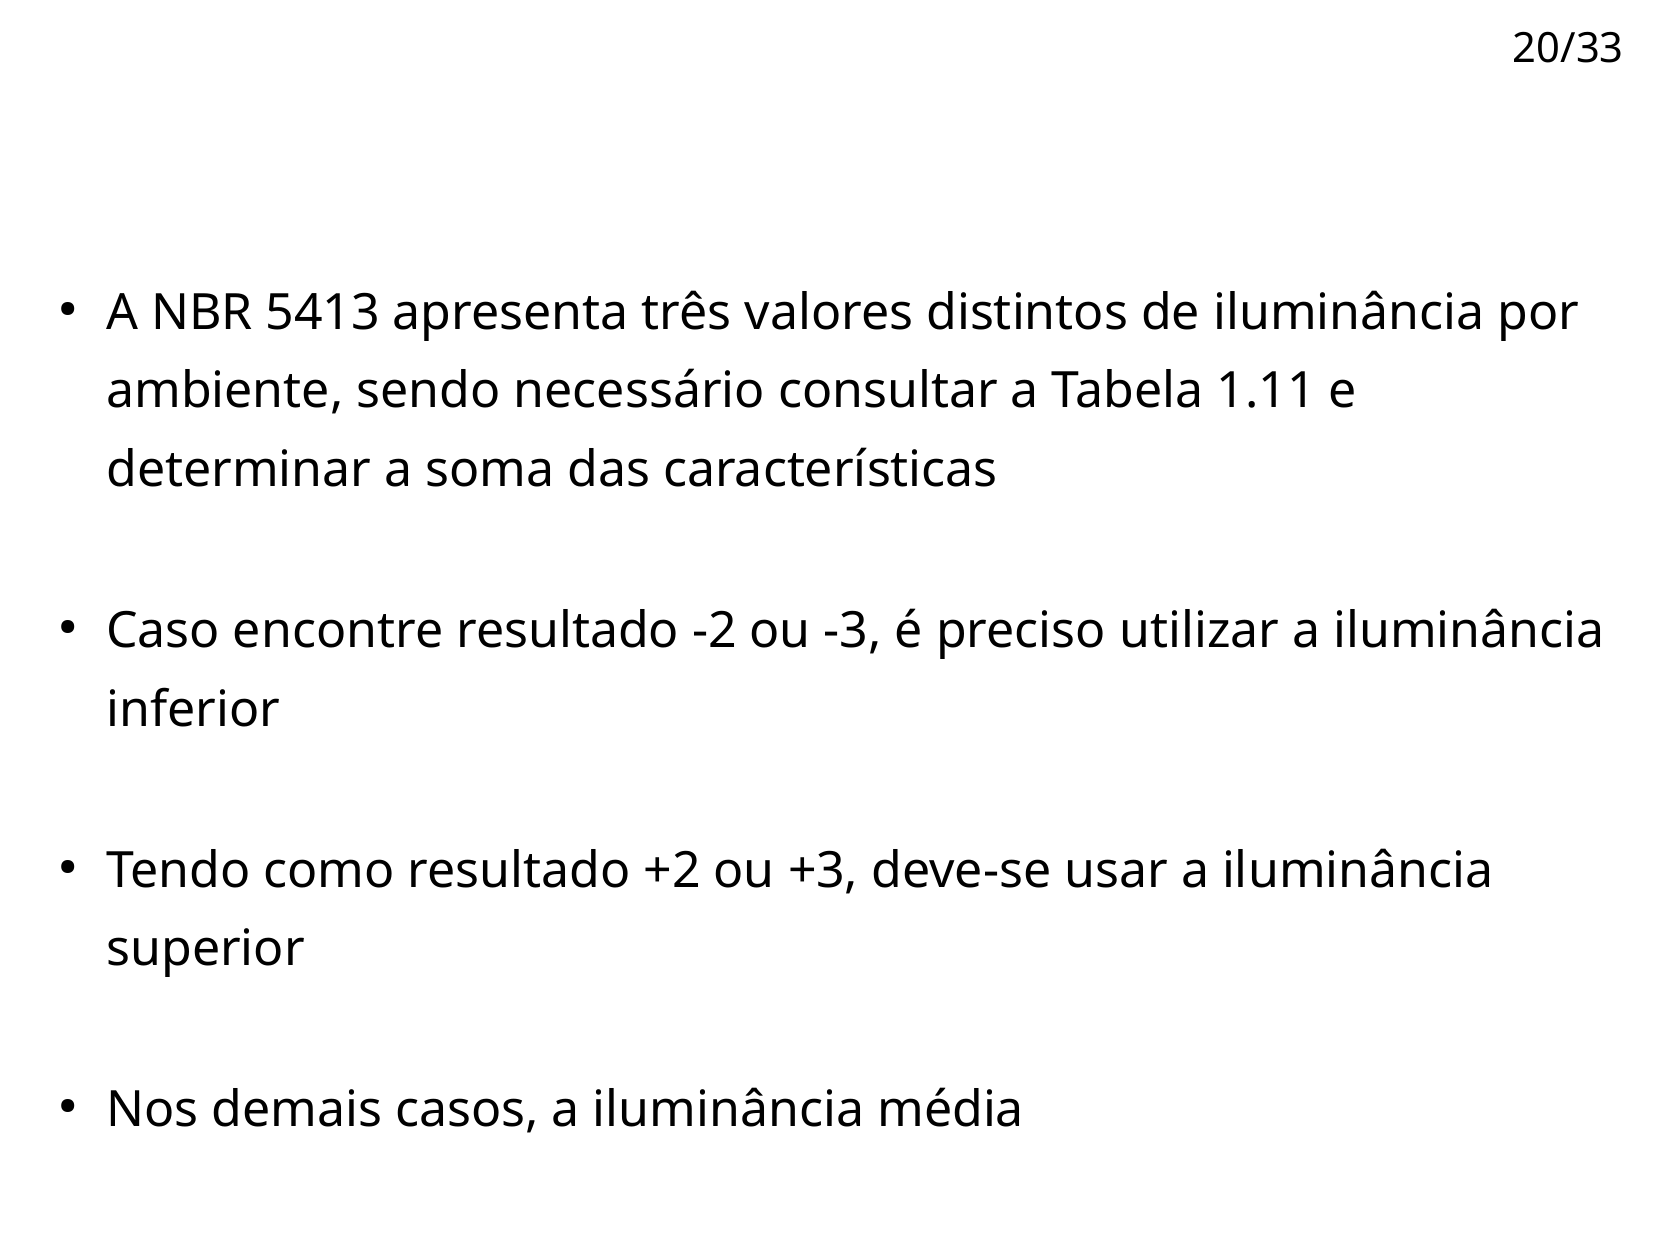

20
#
A NBR 5413 apresenta três valores distintos de iluminância por ambiente, sendo necessário consultar a Tabela 1.11 e determinar a soma das características
Caso encontre resultado -2 ou -3, é preciso utilizar a iluminância inferior
Tendo como resultado +2 ou +3, deve-se usar a iluminância superior
Nos demais casos, a iluminância média